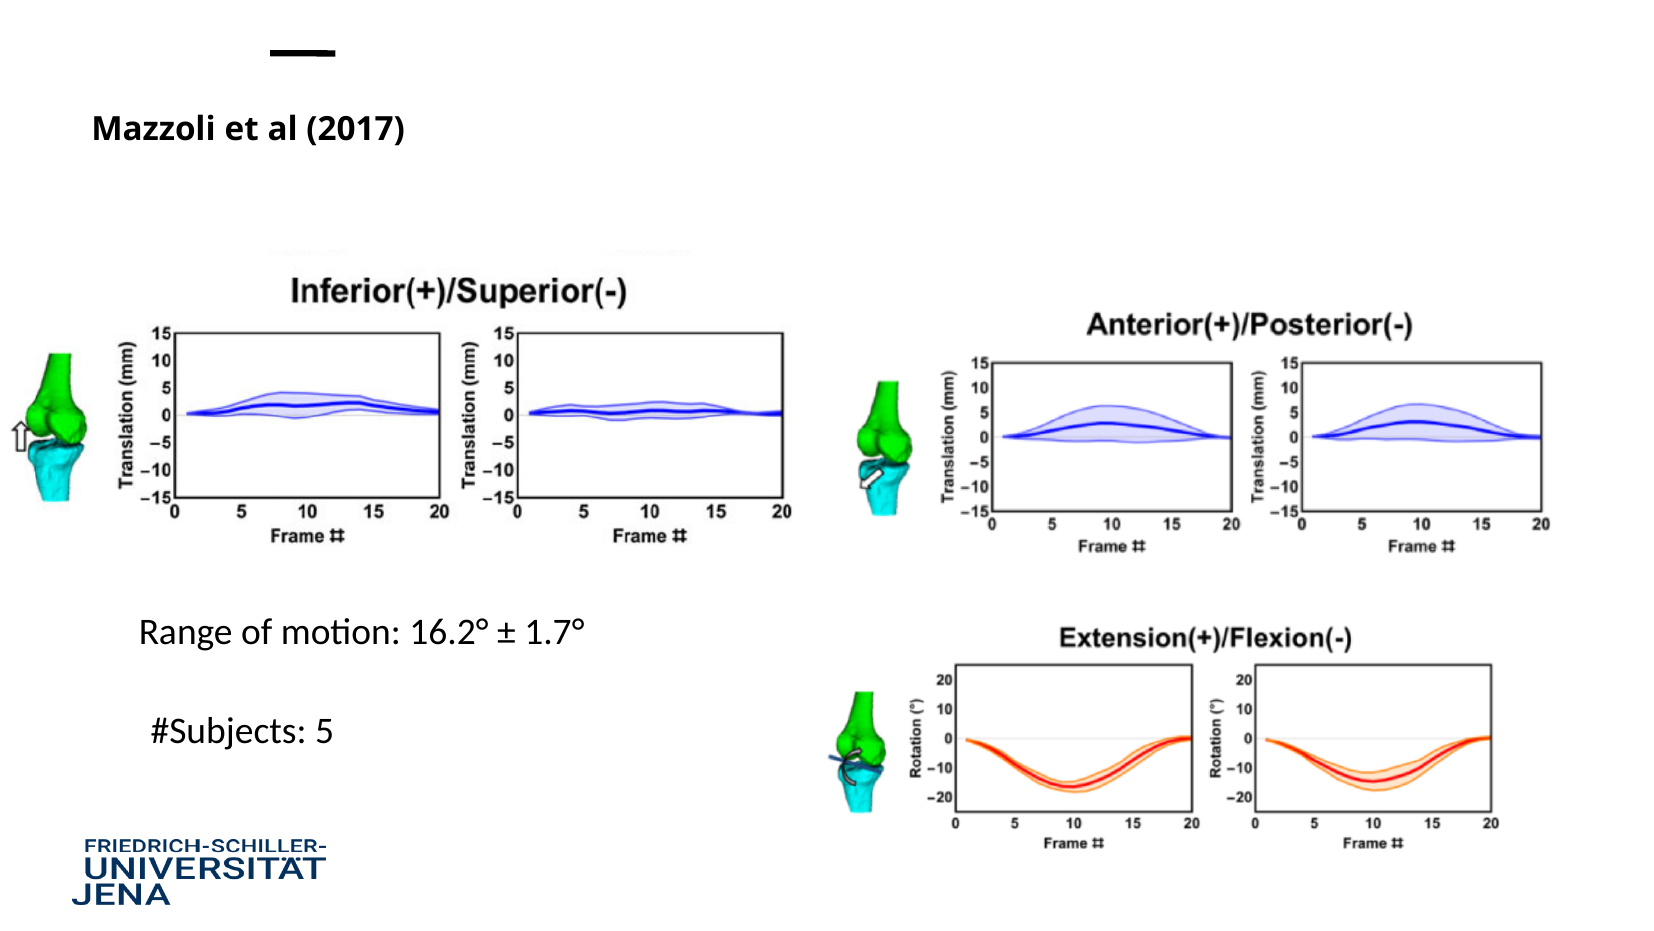

Mazzoli et al (2017)
Range of motion: 16.2° ± 1.7°
#Subjects: 5